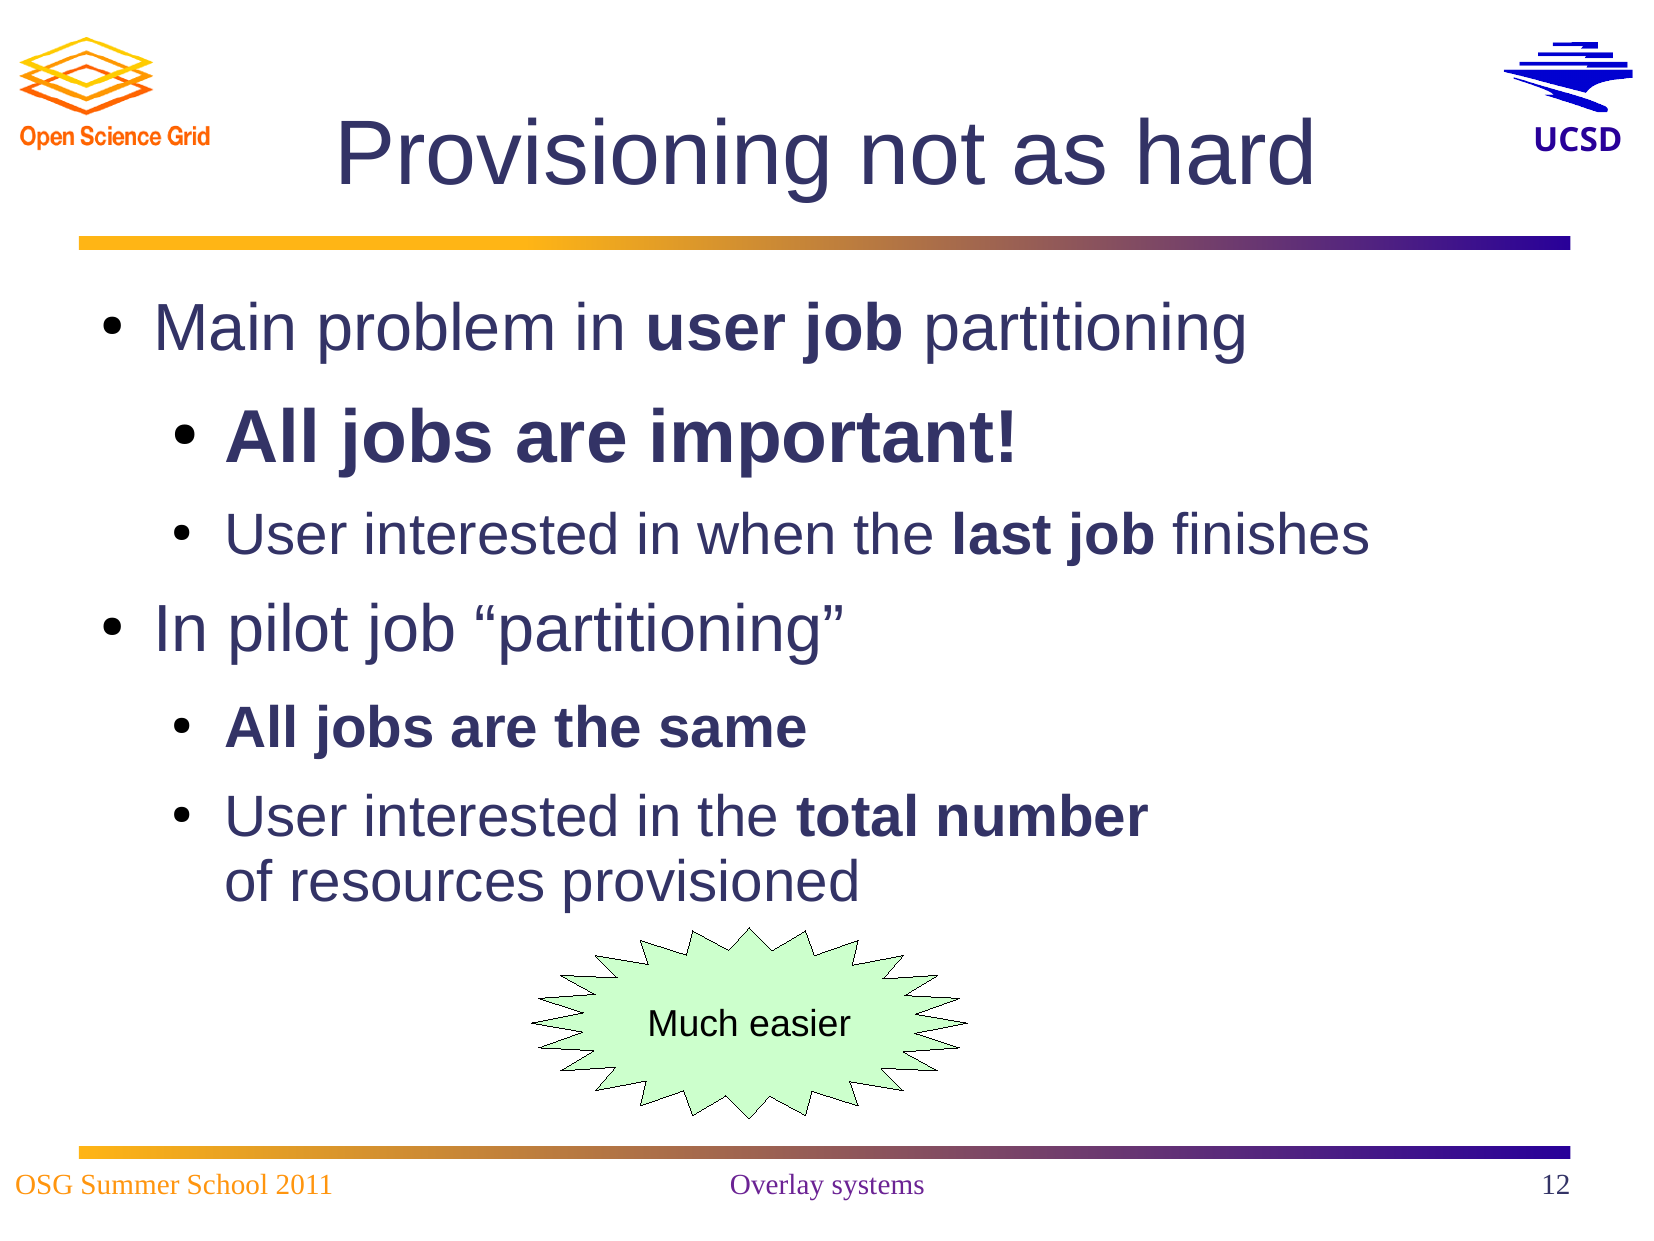

# Provisioning not as hard
Main problem in user job partitioning
All jobs are important!
User interested in when the last job finishes
In pilot job “partitioning”
All jobs are the same
User interested in the total number
of resources provisioned
Much easier
OSG Summer School 2011
Overlay systems
12